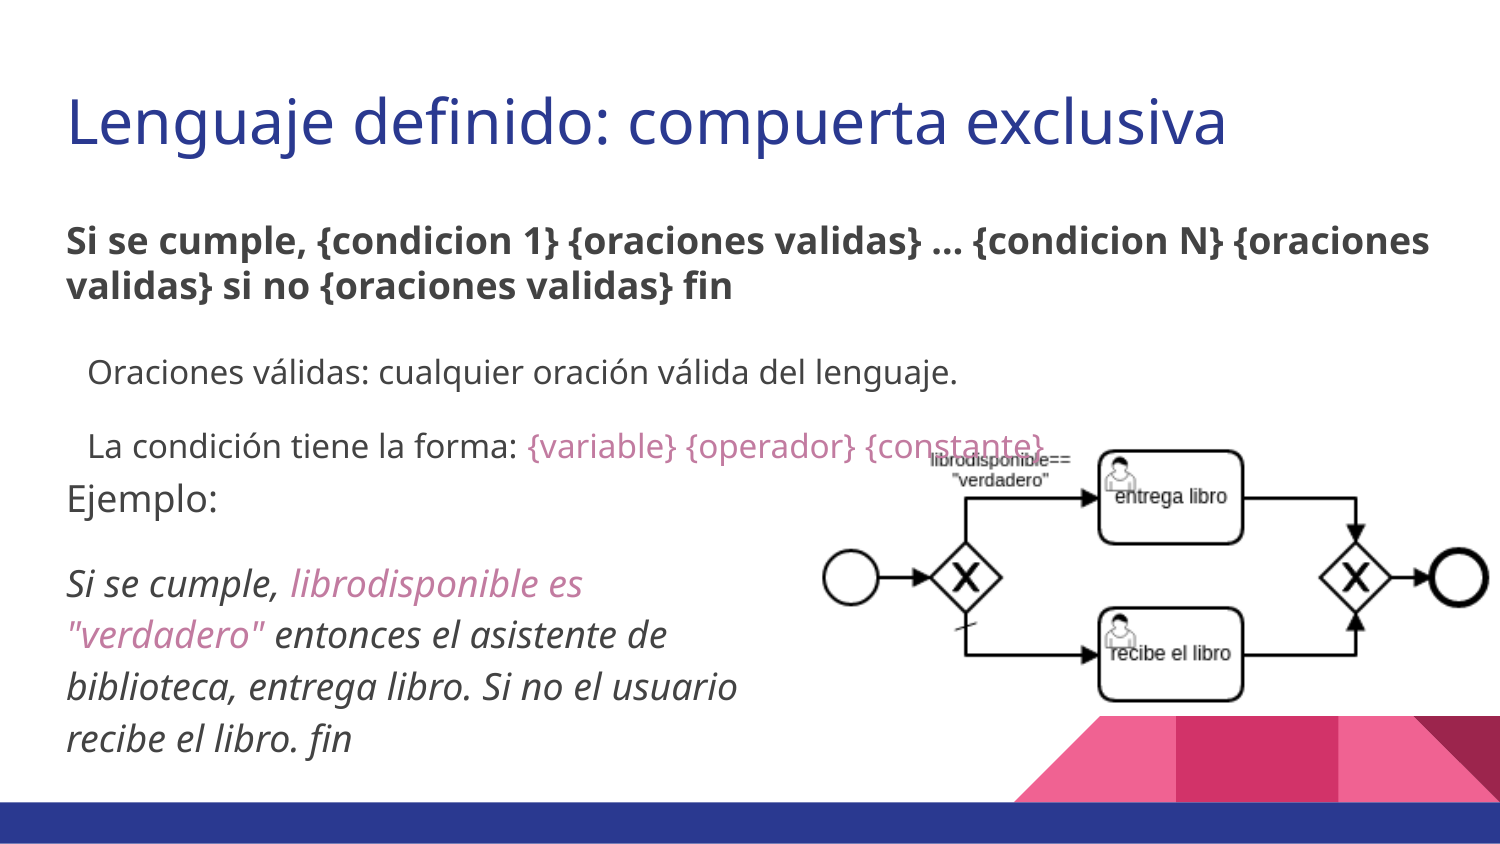

# Lenguaje definido: compuerta exclusiva
Si se cumple, {condicion 1} {oraciones validas} … {condicion N} {oraciones validas} si no {oraciones validas} fin
Oraciones válidas: cualquier oración válida del lenguaje.
La condición tiene la forma: {variable} {operador} {constante}
Ejemplo:
Si se cumple, librodisponible es "verdadero" entonces el asistente de biblioteca, entrega libro. Si no el usuario recibe el libro. fin